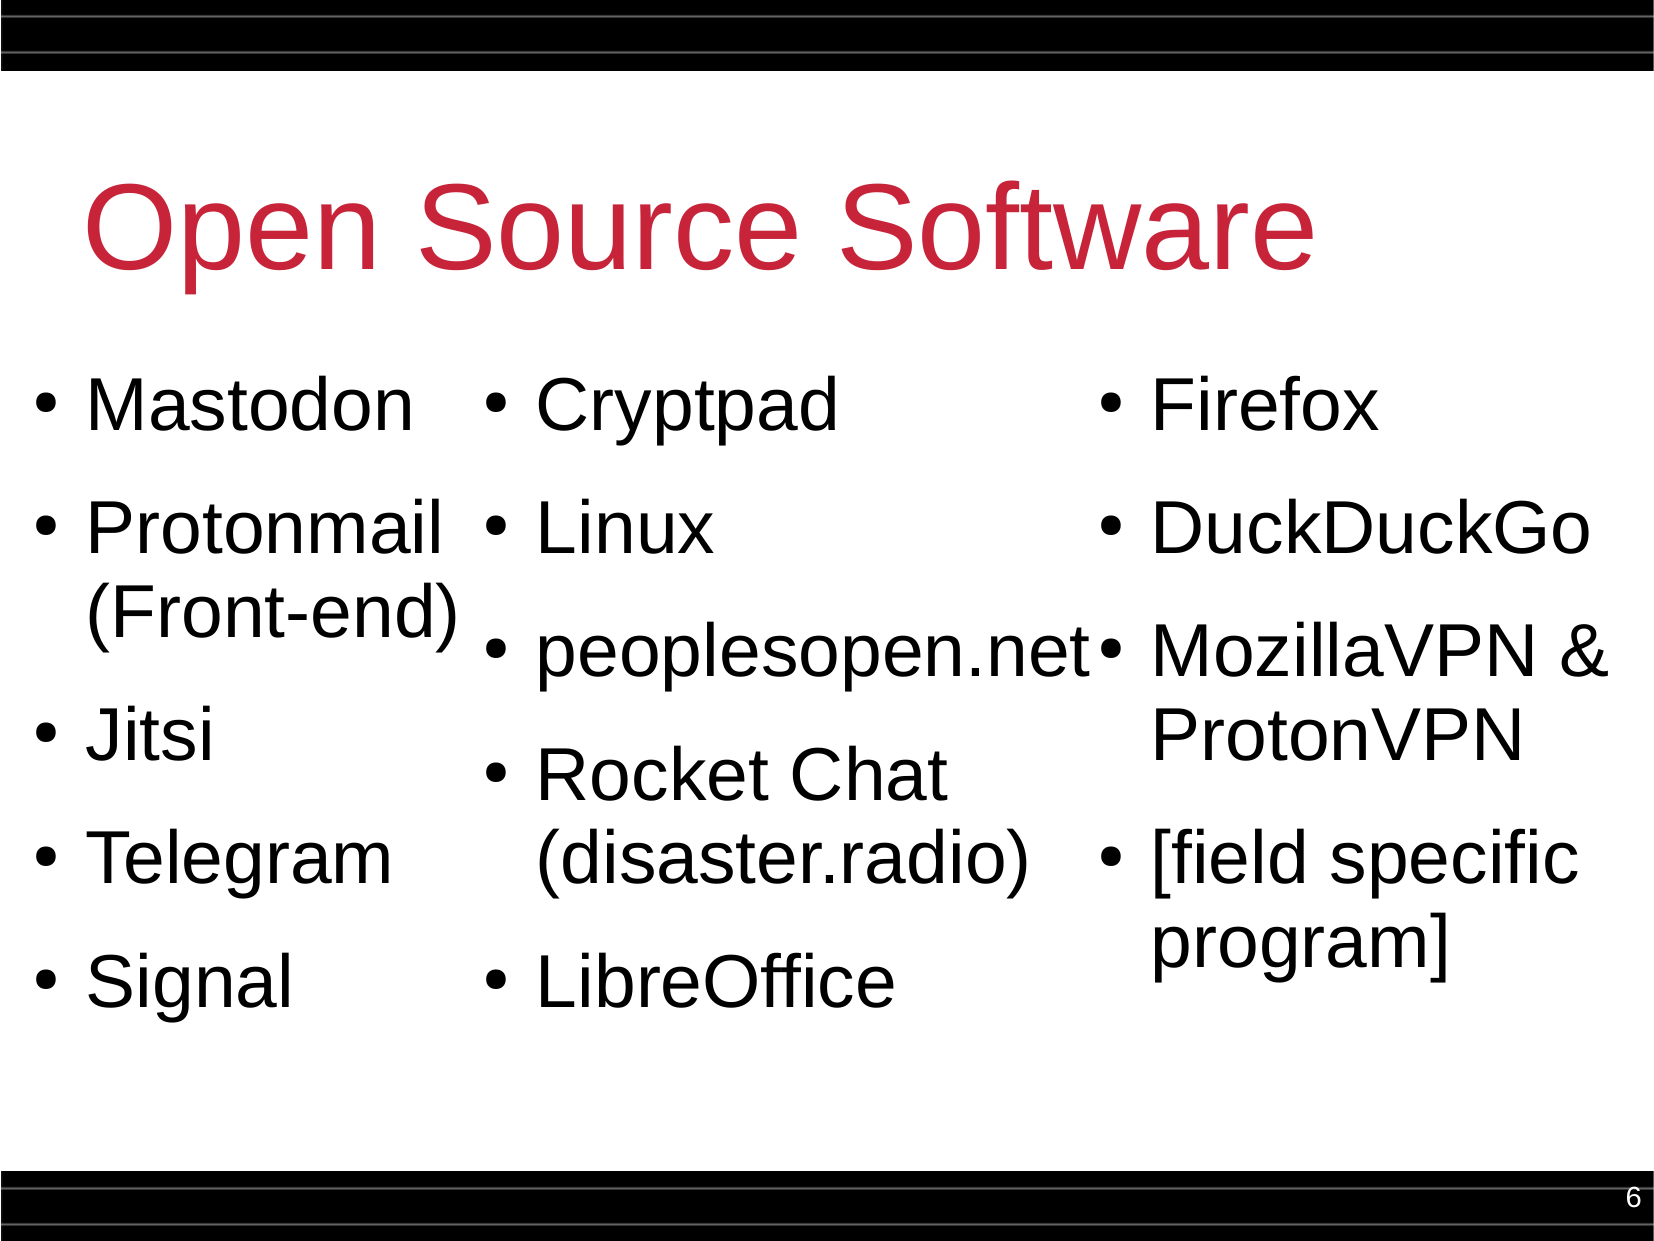

# Open Source Software
Mastodon
Protonmail (Front-end)
Jitsi
Telegram
Signal
Cryptpad
Linux
peoplesopen.net
Rocket Chat (disaster.radio)
LibreOffice
Firefox
DuckDuckGo
MozillaVPN & ProtonVPN
[field specific program]